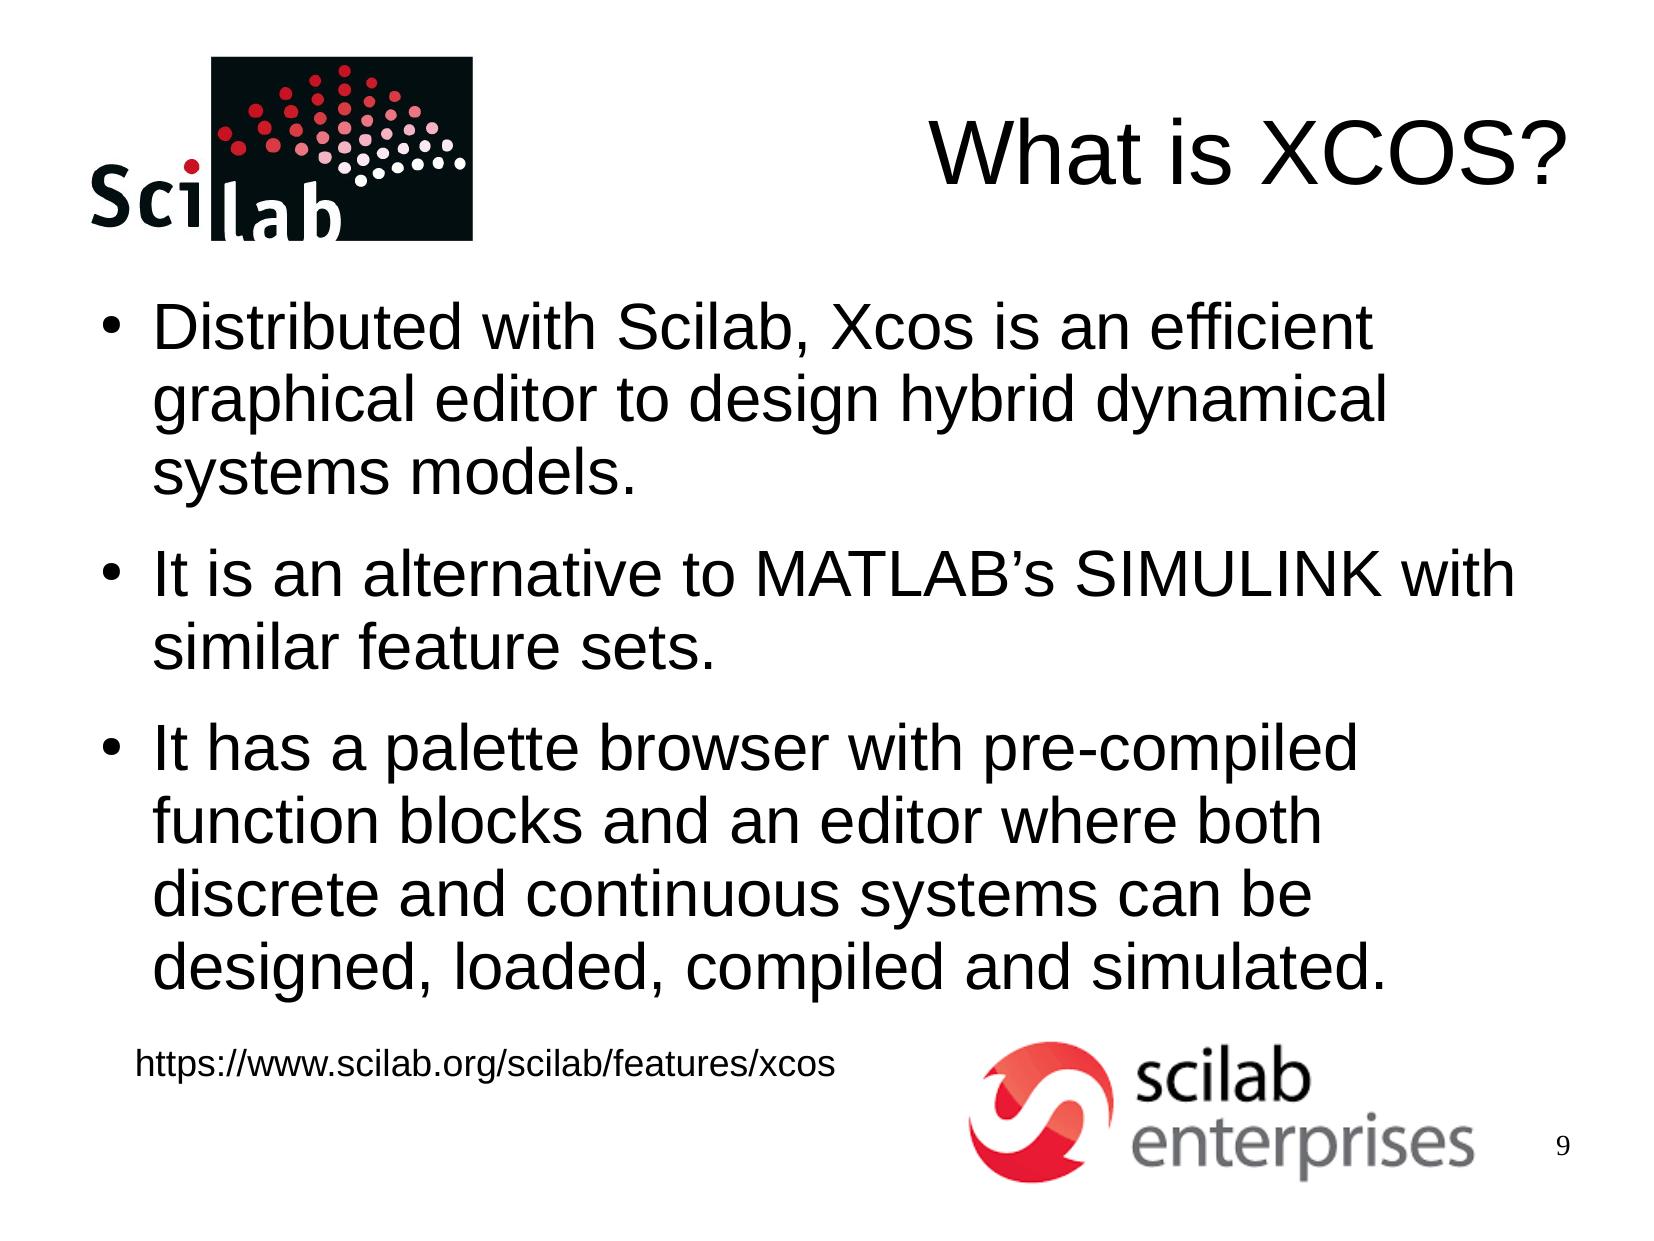

# What is XCOS?
Distributed with Scilab, Xcos is an efficient graphical editor to design hybrid dynamical systems models.
It is an alternative to MATLAB’s SIMULINK with similar feature sets.
It has a palette browser with pre-compiled function blocks and an editor where both discrete and continuous systems can be designed, loaded, compiled and simulated.
https://www.scilab.org/scilab/features/xcos
9